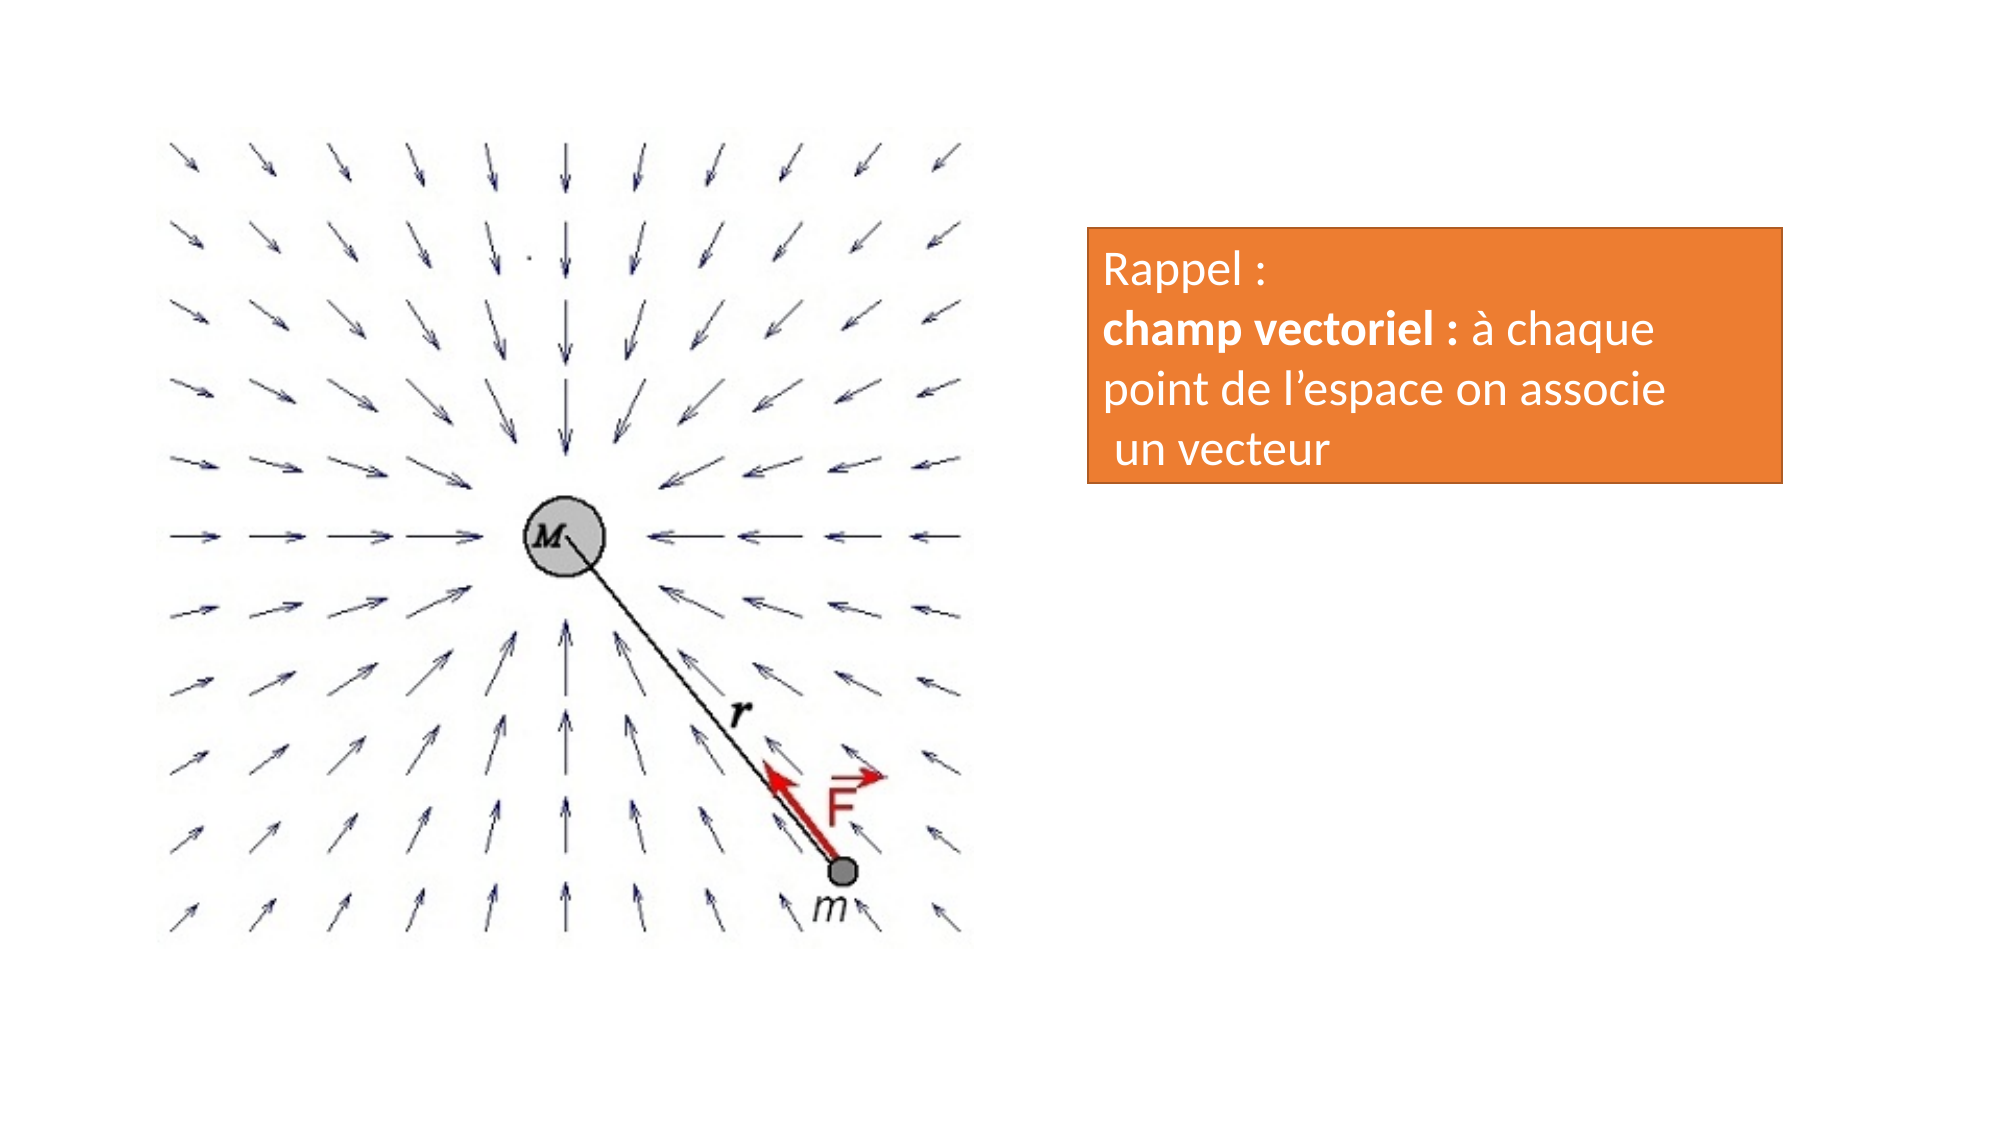

Rappel :
champ vectoriel : à chaque point de l’espace on associe
 un vecteur